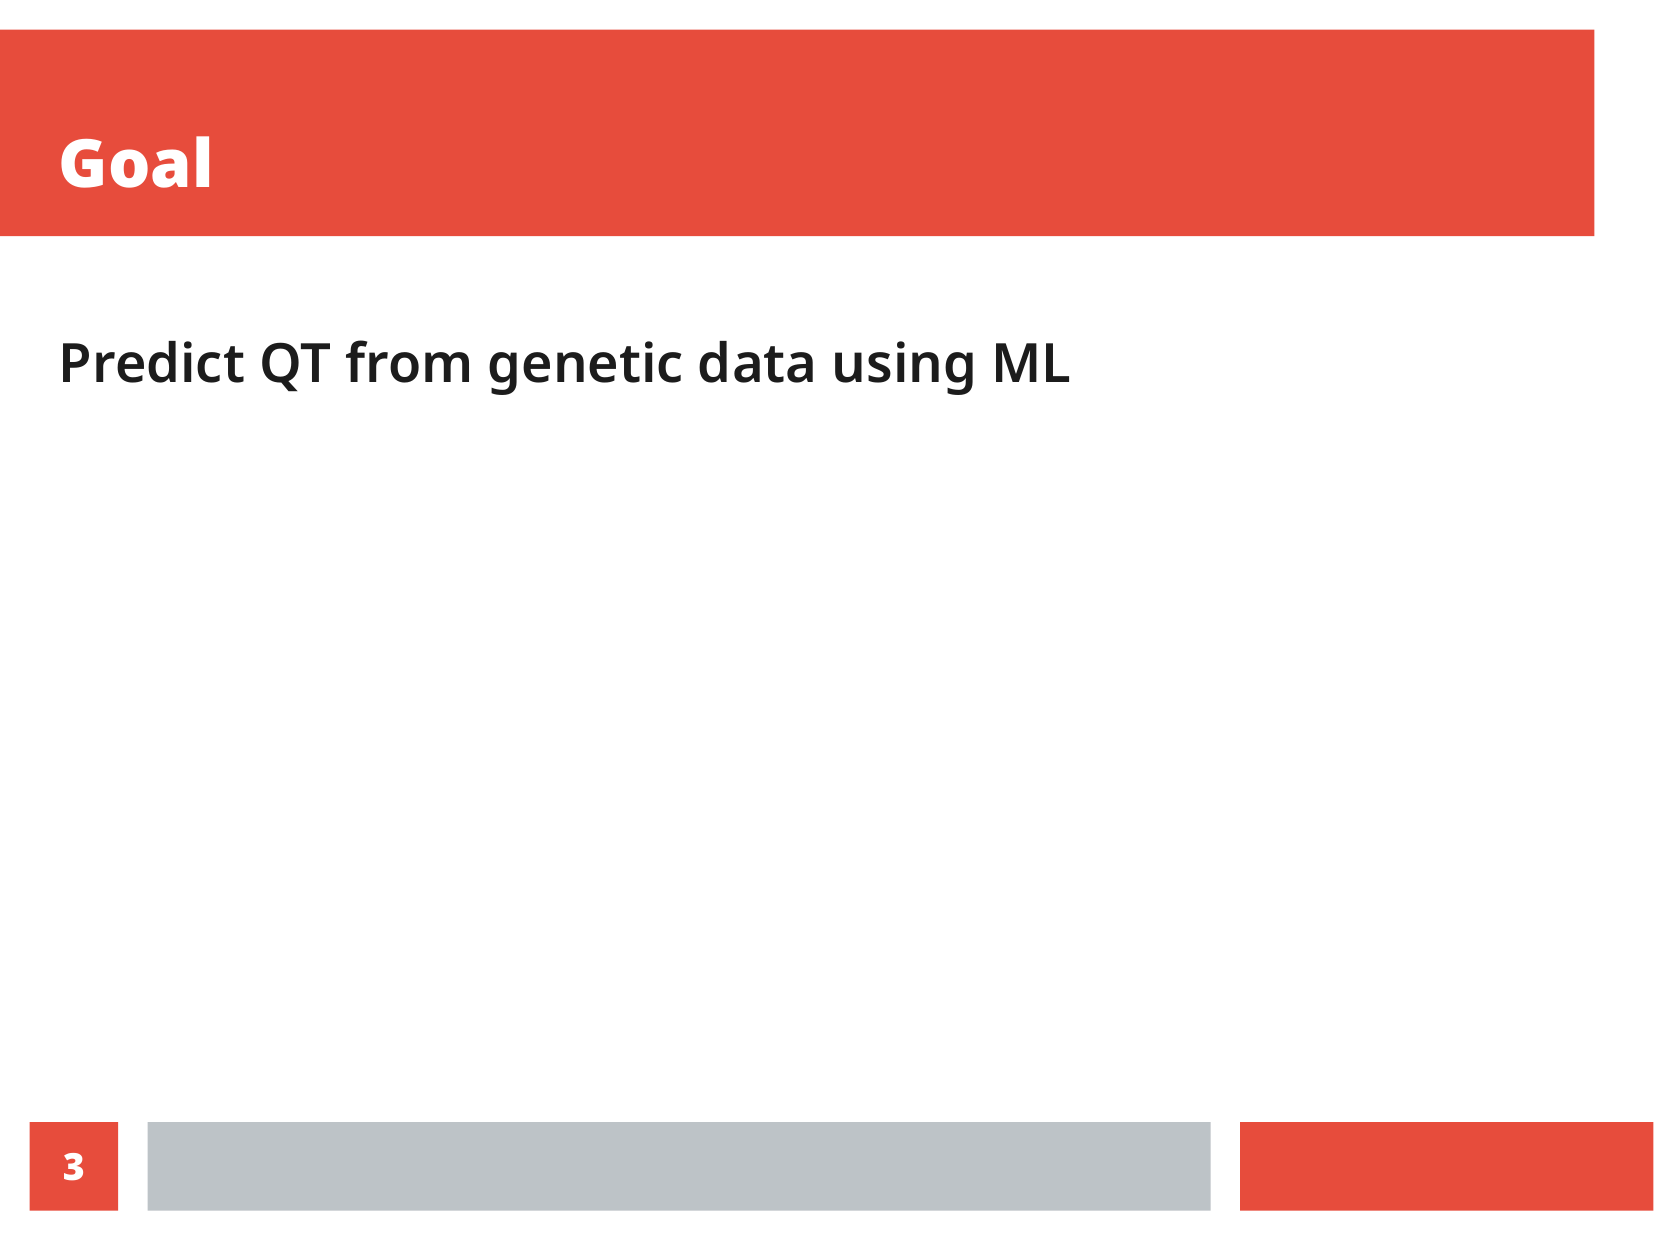

# Goal
Predict QT from genetic data using ML
3